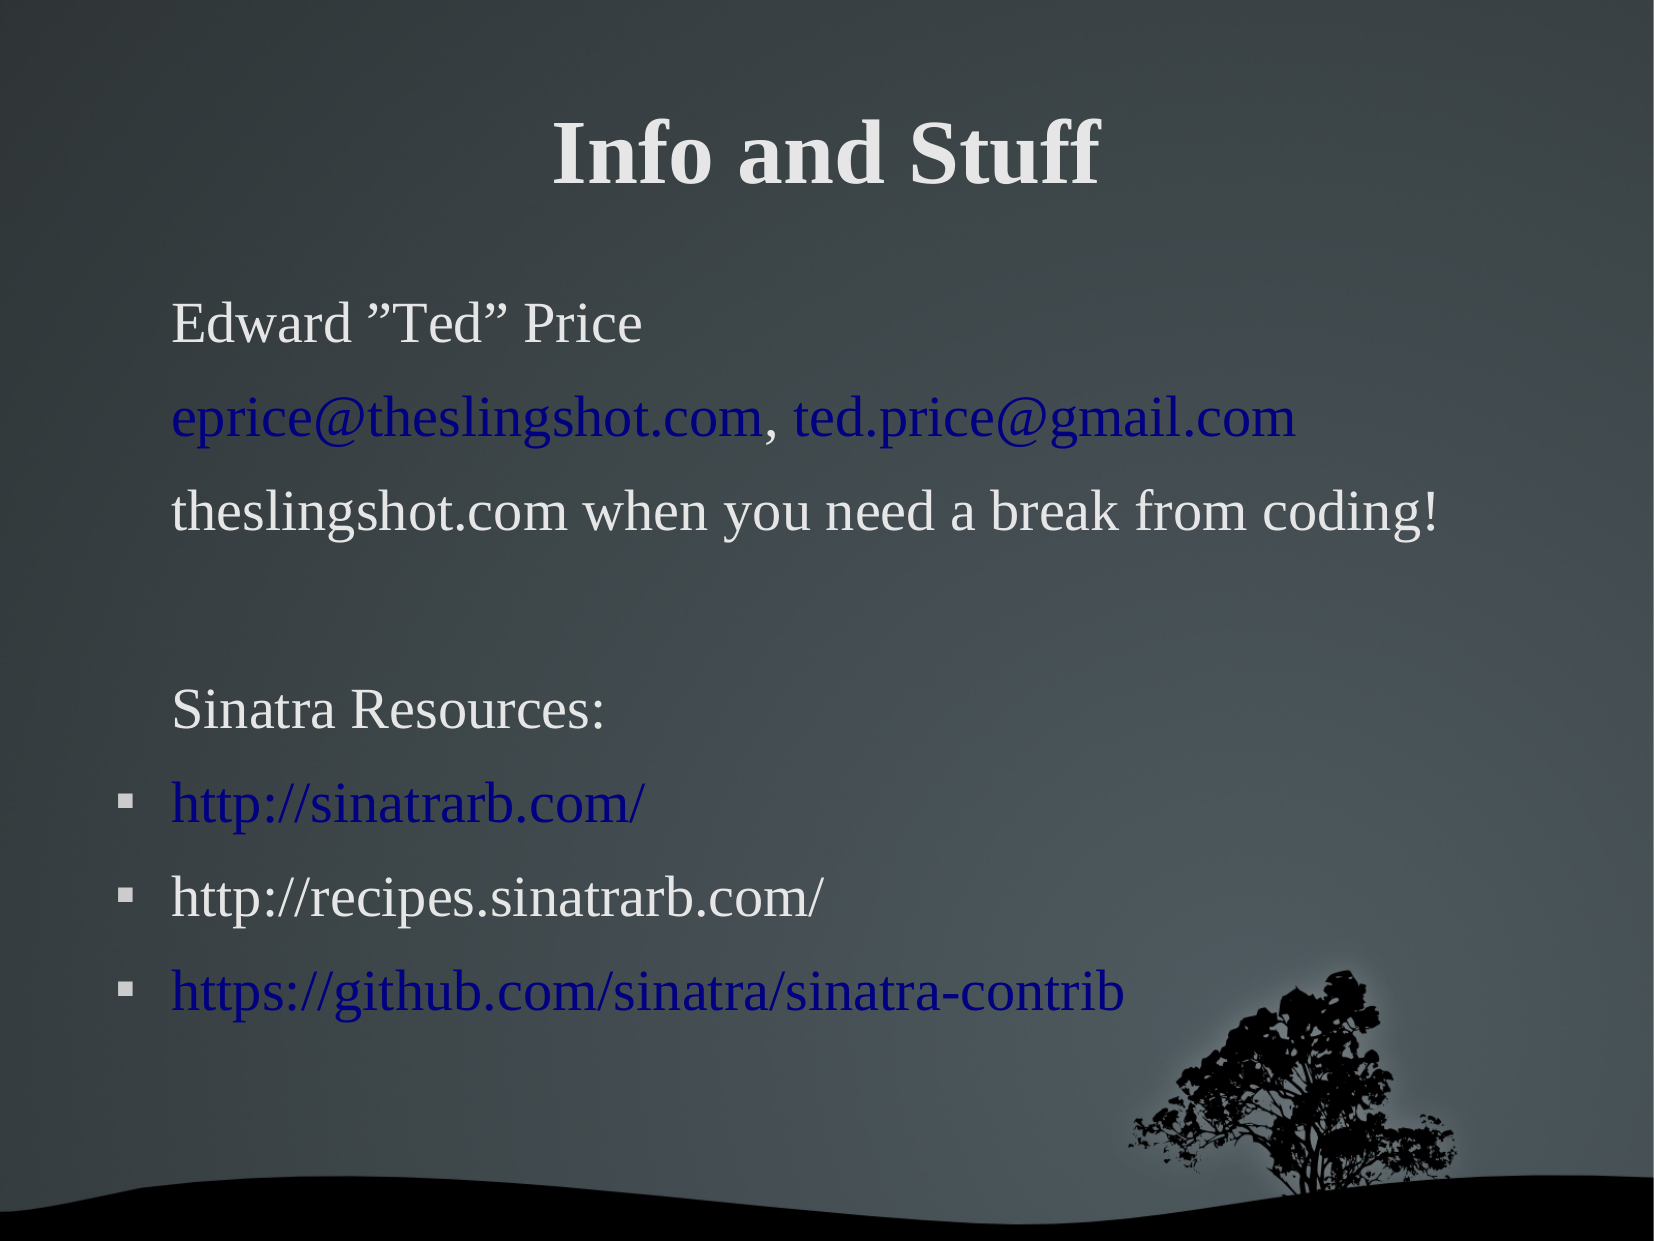

# Info and Stuff
Edward ”Ted” Price
eprice@theslingshot.com, ted.price@gmail.com
theslingshot.com when you need a break from coding!
Sinatra Resources:
http://sinatrarb.com/
http://recipes.sinatrarb.com/
https://github.com/sinatra/sinatra-contrib